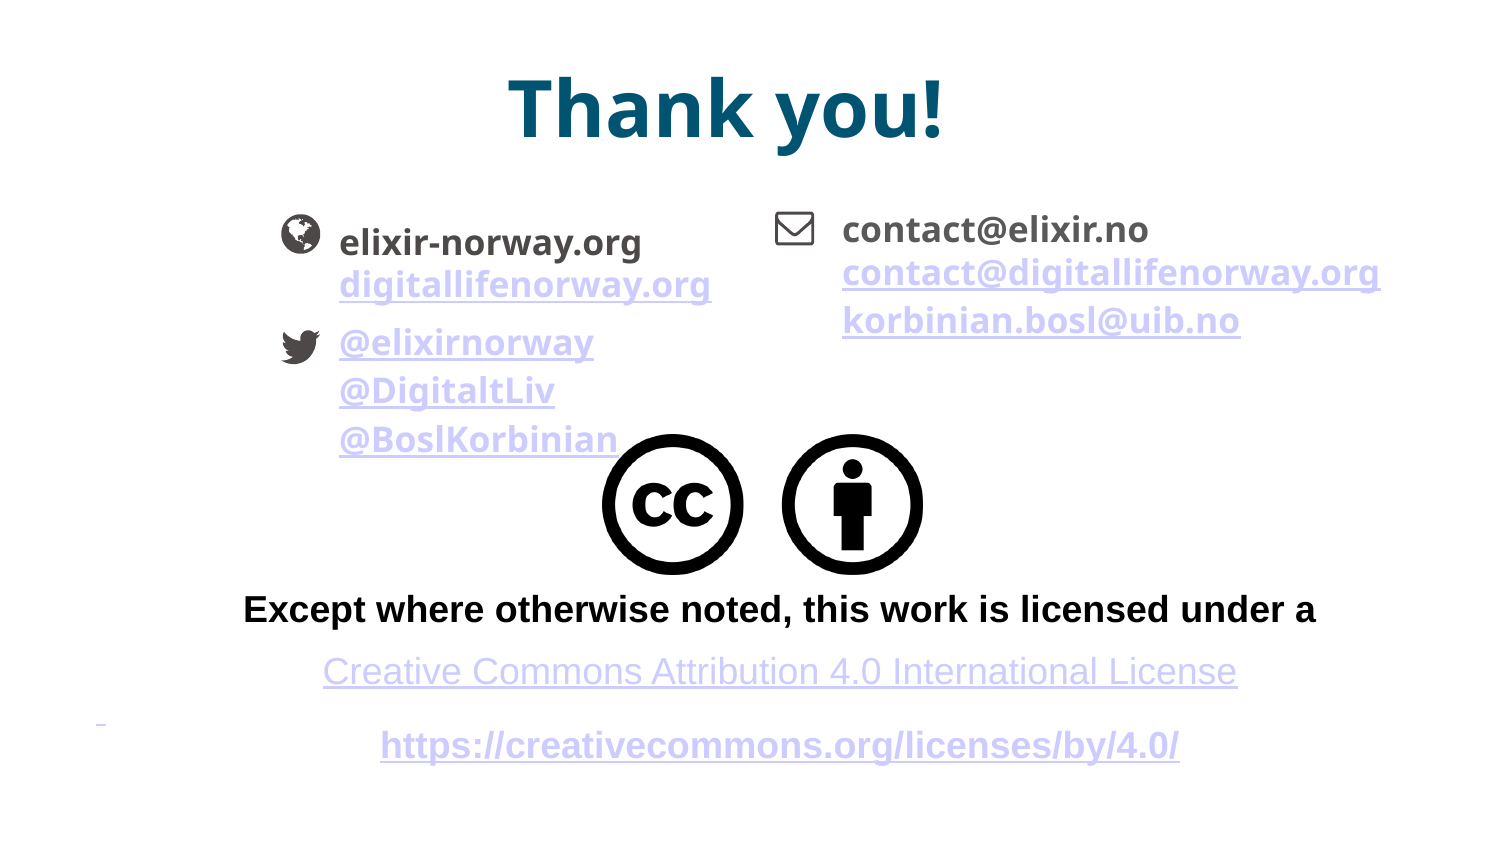

# Thank you!
contact@elixir.no
contact@digitallifenorway.org
korbinian.bosl@uib.no
elixir-norway.org
digitallifenorway.org
@elixirnorway
@DigitaltLiv
@BoslKorbinian
Except where otherwise noted, this work is licensed under a
Creative Commons Attribution 4.0 International License
https://creativecommons.org/licenses/by/4.0/